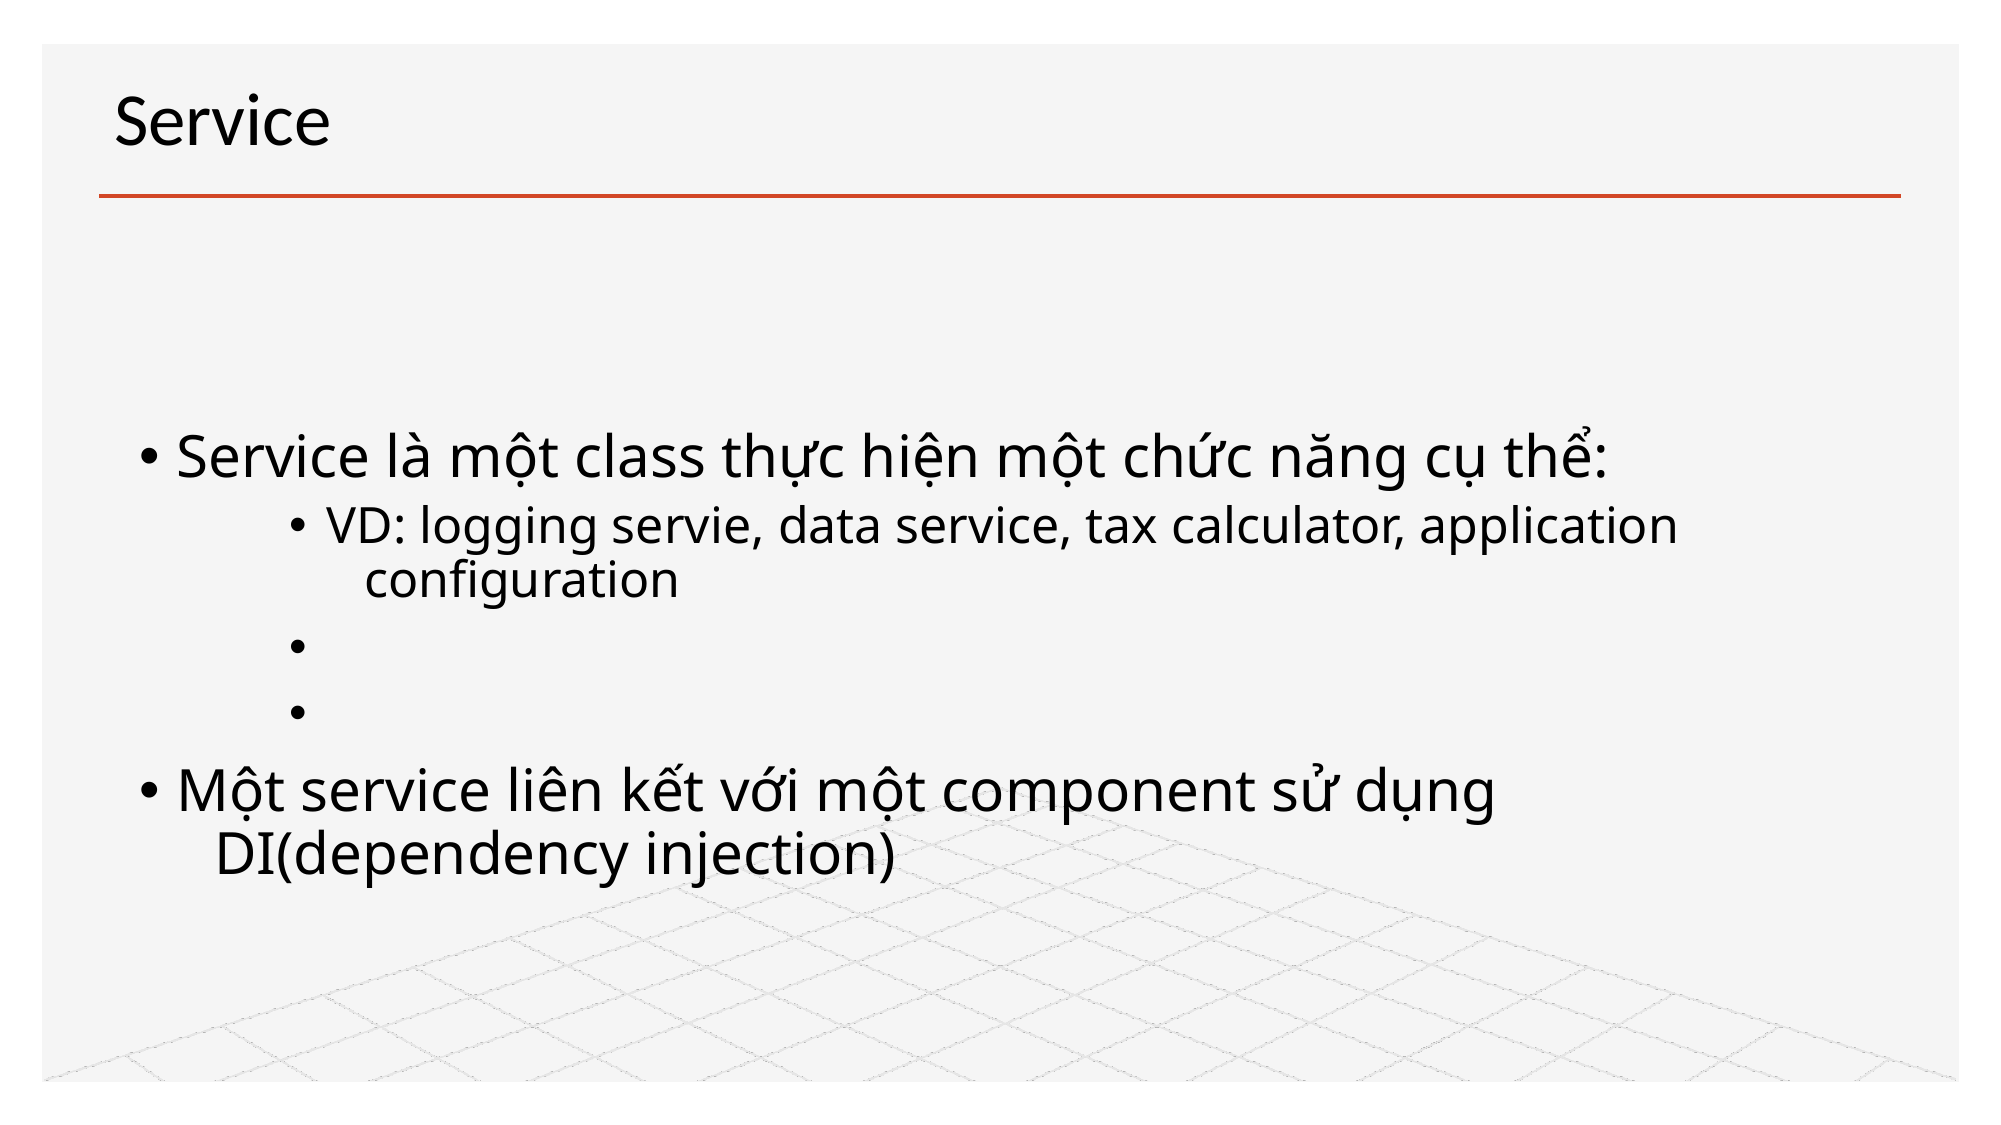

Service
#
Service là một class thực hiện một chức năng cụ thể:
VD: logging servie, data service, tax calculator, application configuration
Một service liên kết với một component sử dụng DI(dependency injection)